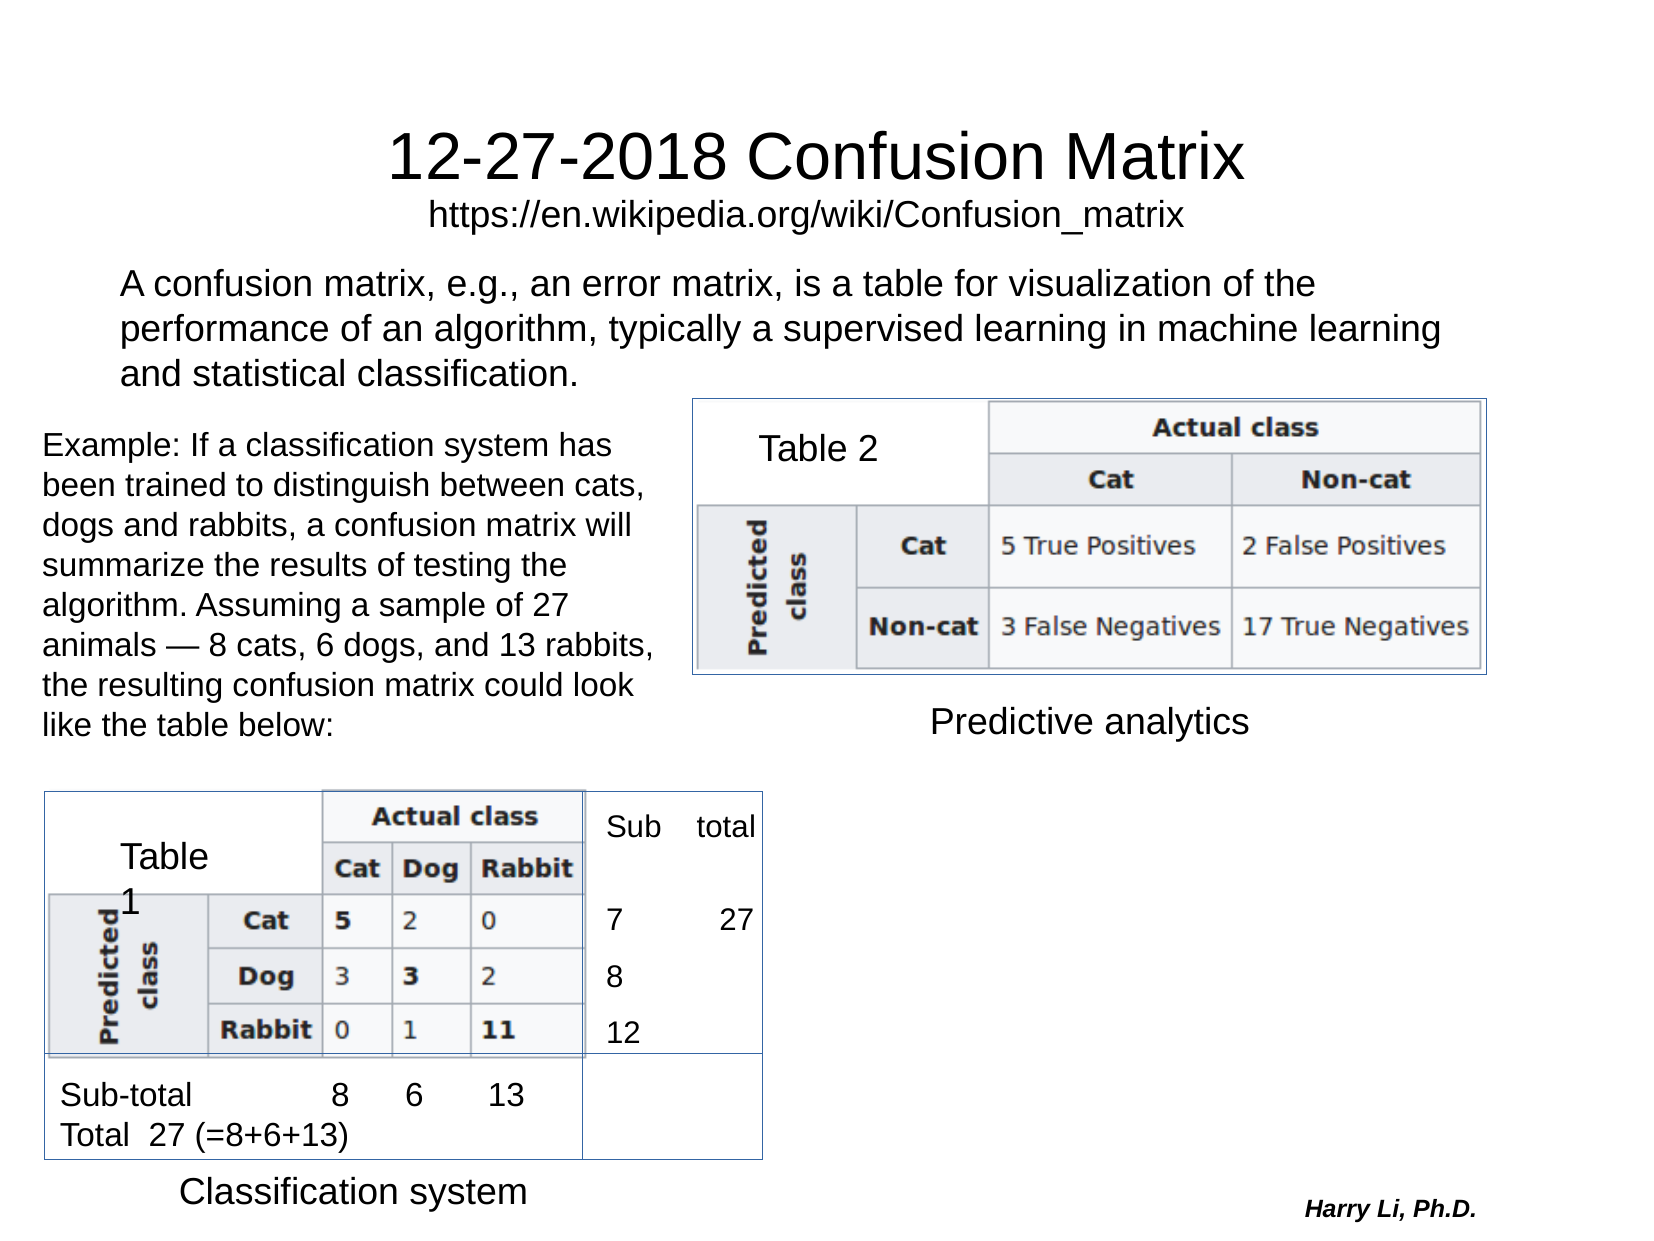

12-27-2018 Confusion Matrix
https://en.wikipedia.org/wiki/Confusion_matrix
A confusion matrix, e.g., an error matrix, is a table for visualization of the performance of an algorithm, typically a supervised learning in machine learning and statistical classification.
Example: If a classification system has been trained to distinguish between cats, dogs and rabbits, a confusion matrix will summarize the results of testing the algorithm. Assuming a sample of 27 animals — 8 cats, 6 dogs, and 13 rabbits, the resulting confusion matrix could look like the table below:
Table 2
Predictive analytics
Sub total
7 27
8
12
Table 1
Sub-total 8 6 13
Total 27 (=8+6+13)
Classification system
Harry Li, Ph.D.